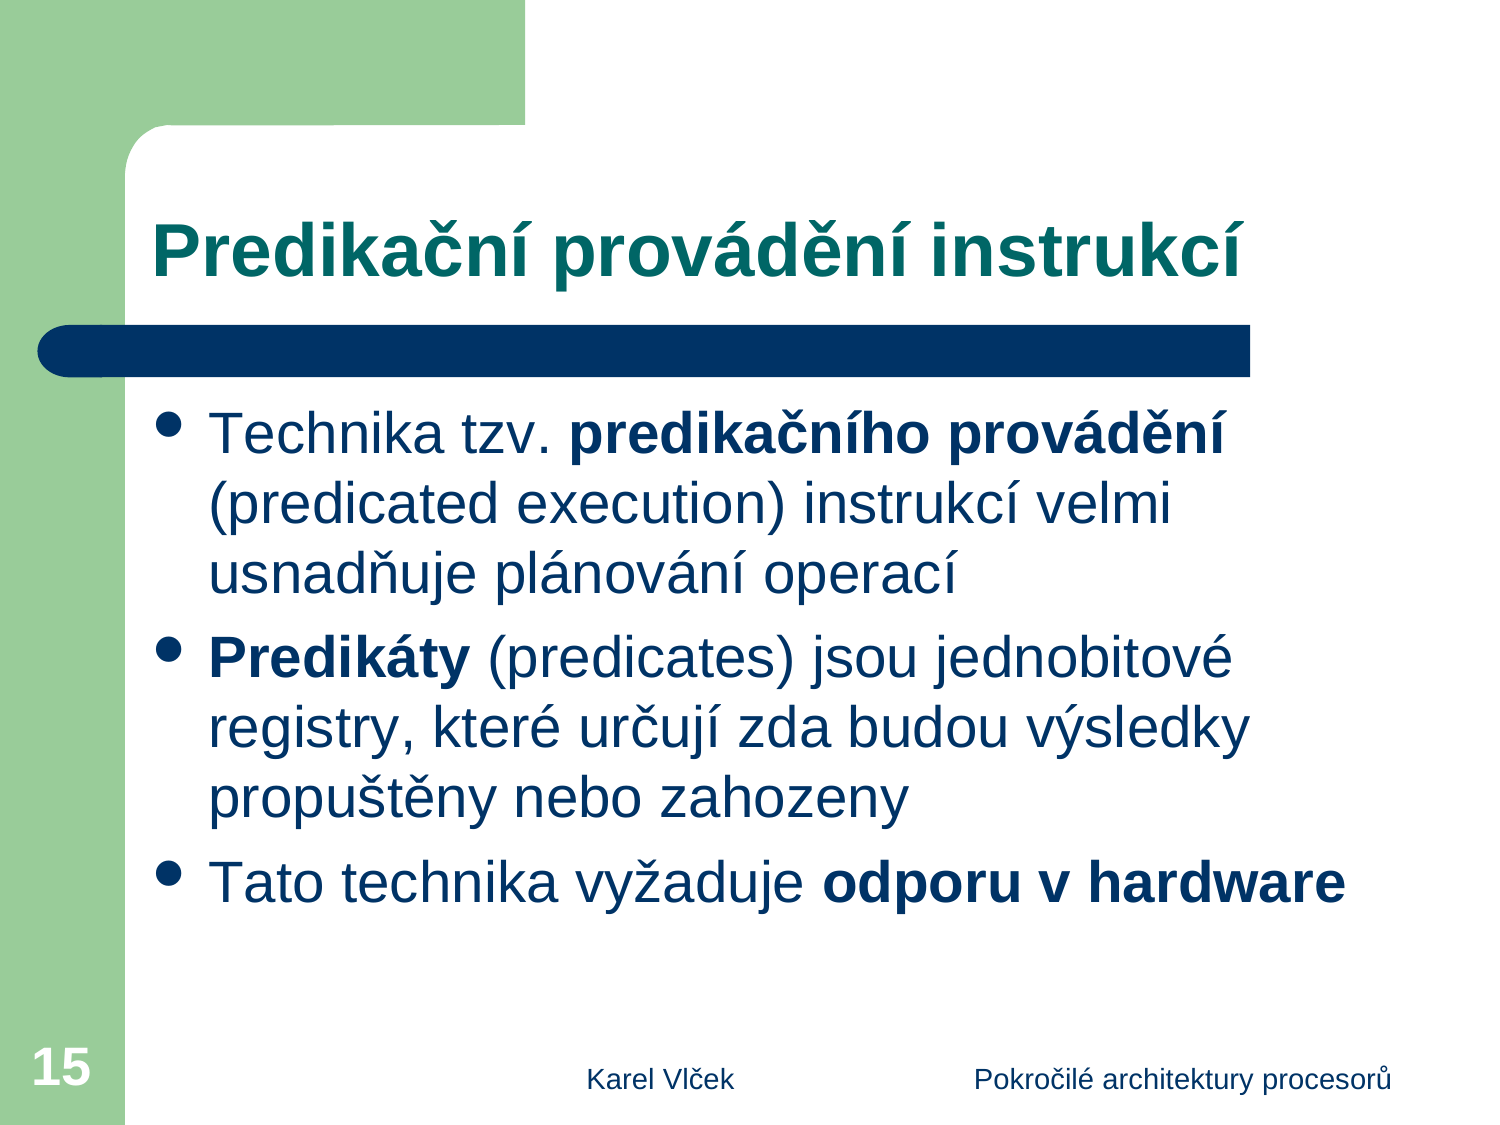

# Predikační provádění instrukcí
Technika tzv. predikačního provádění (predicated execution) instrukcí velmi usnadňuje plánování operací
Predikáty (predicates) jsou jednobitové registry, které určují zda budou výsledky propuštěny nebo zahozeny
Tato technika vyžaduje odporu v hardware
15
Karel Vlček
Pokročilé architektury procesorů